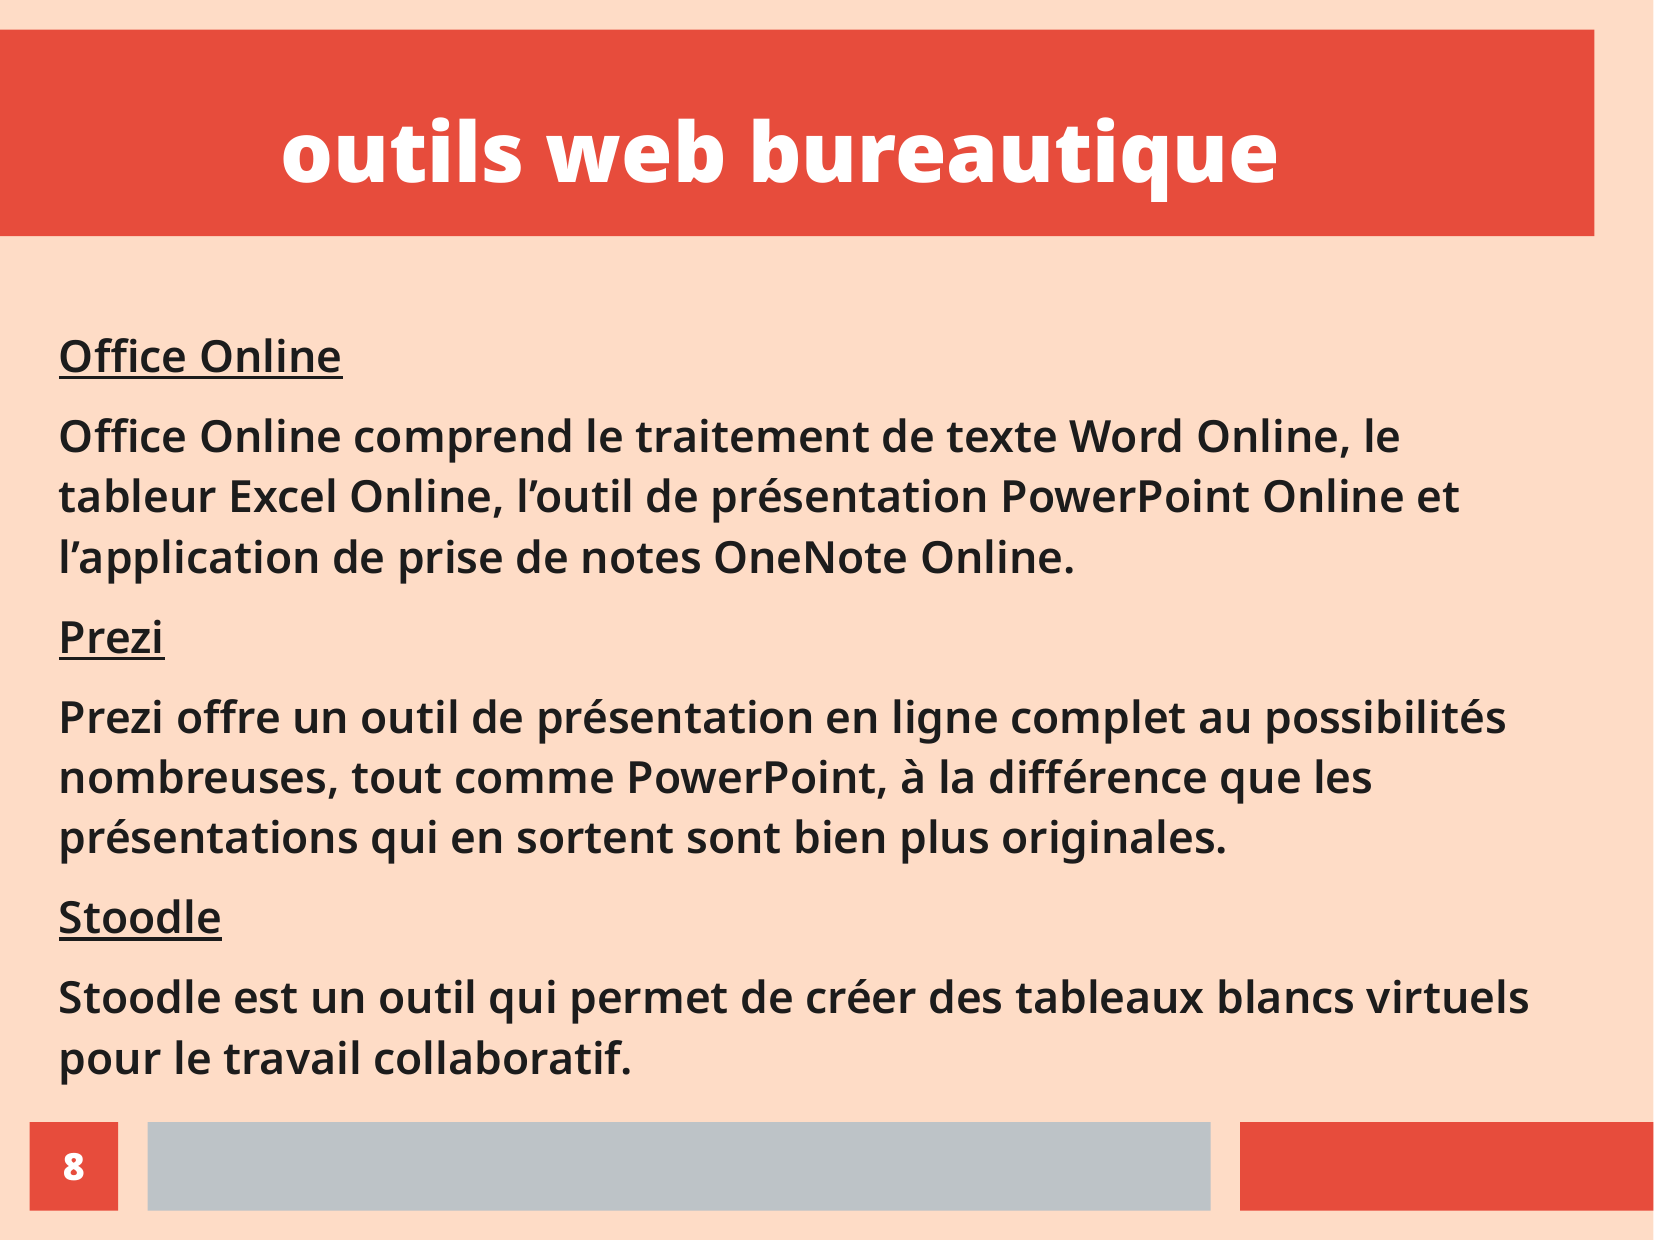

# outils web bureautique
Office Online
Office Online comprend le traitement de texte Word Online, le tableur Excel Online, l’outil de présentation PowerPoint Online et l’application de prise de notes OneNote Online.
Prezi
Prezi offre un outil de présentation en ligne complet au possibilités nombreuses, tout comme PowerPoint, à la différence que les présentations qui en sortent sont bien plus originales.
Stoodle
Stoodle est un outil qui permet de créer des tableaux blancs virtuels pour le travail collaboratif.
8